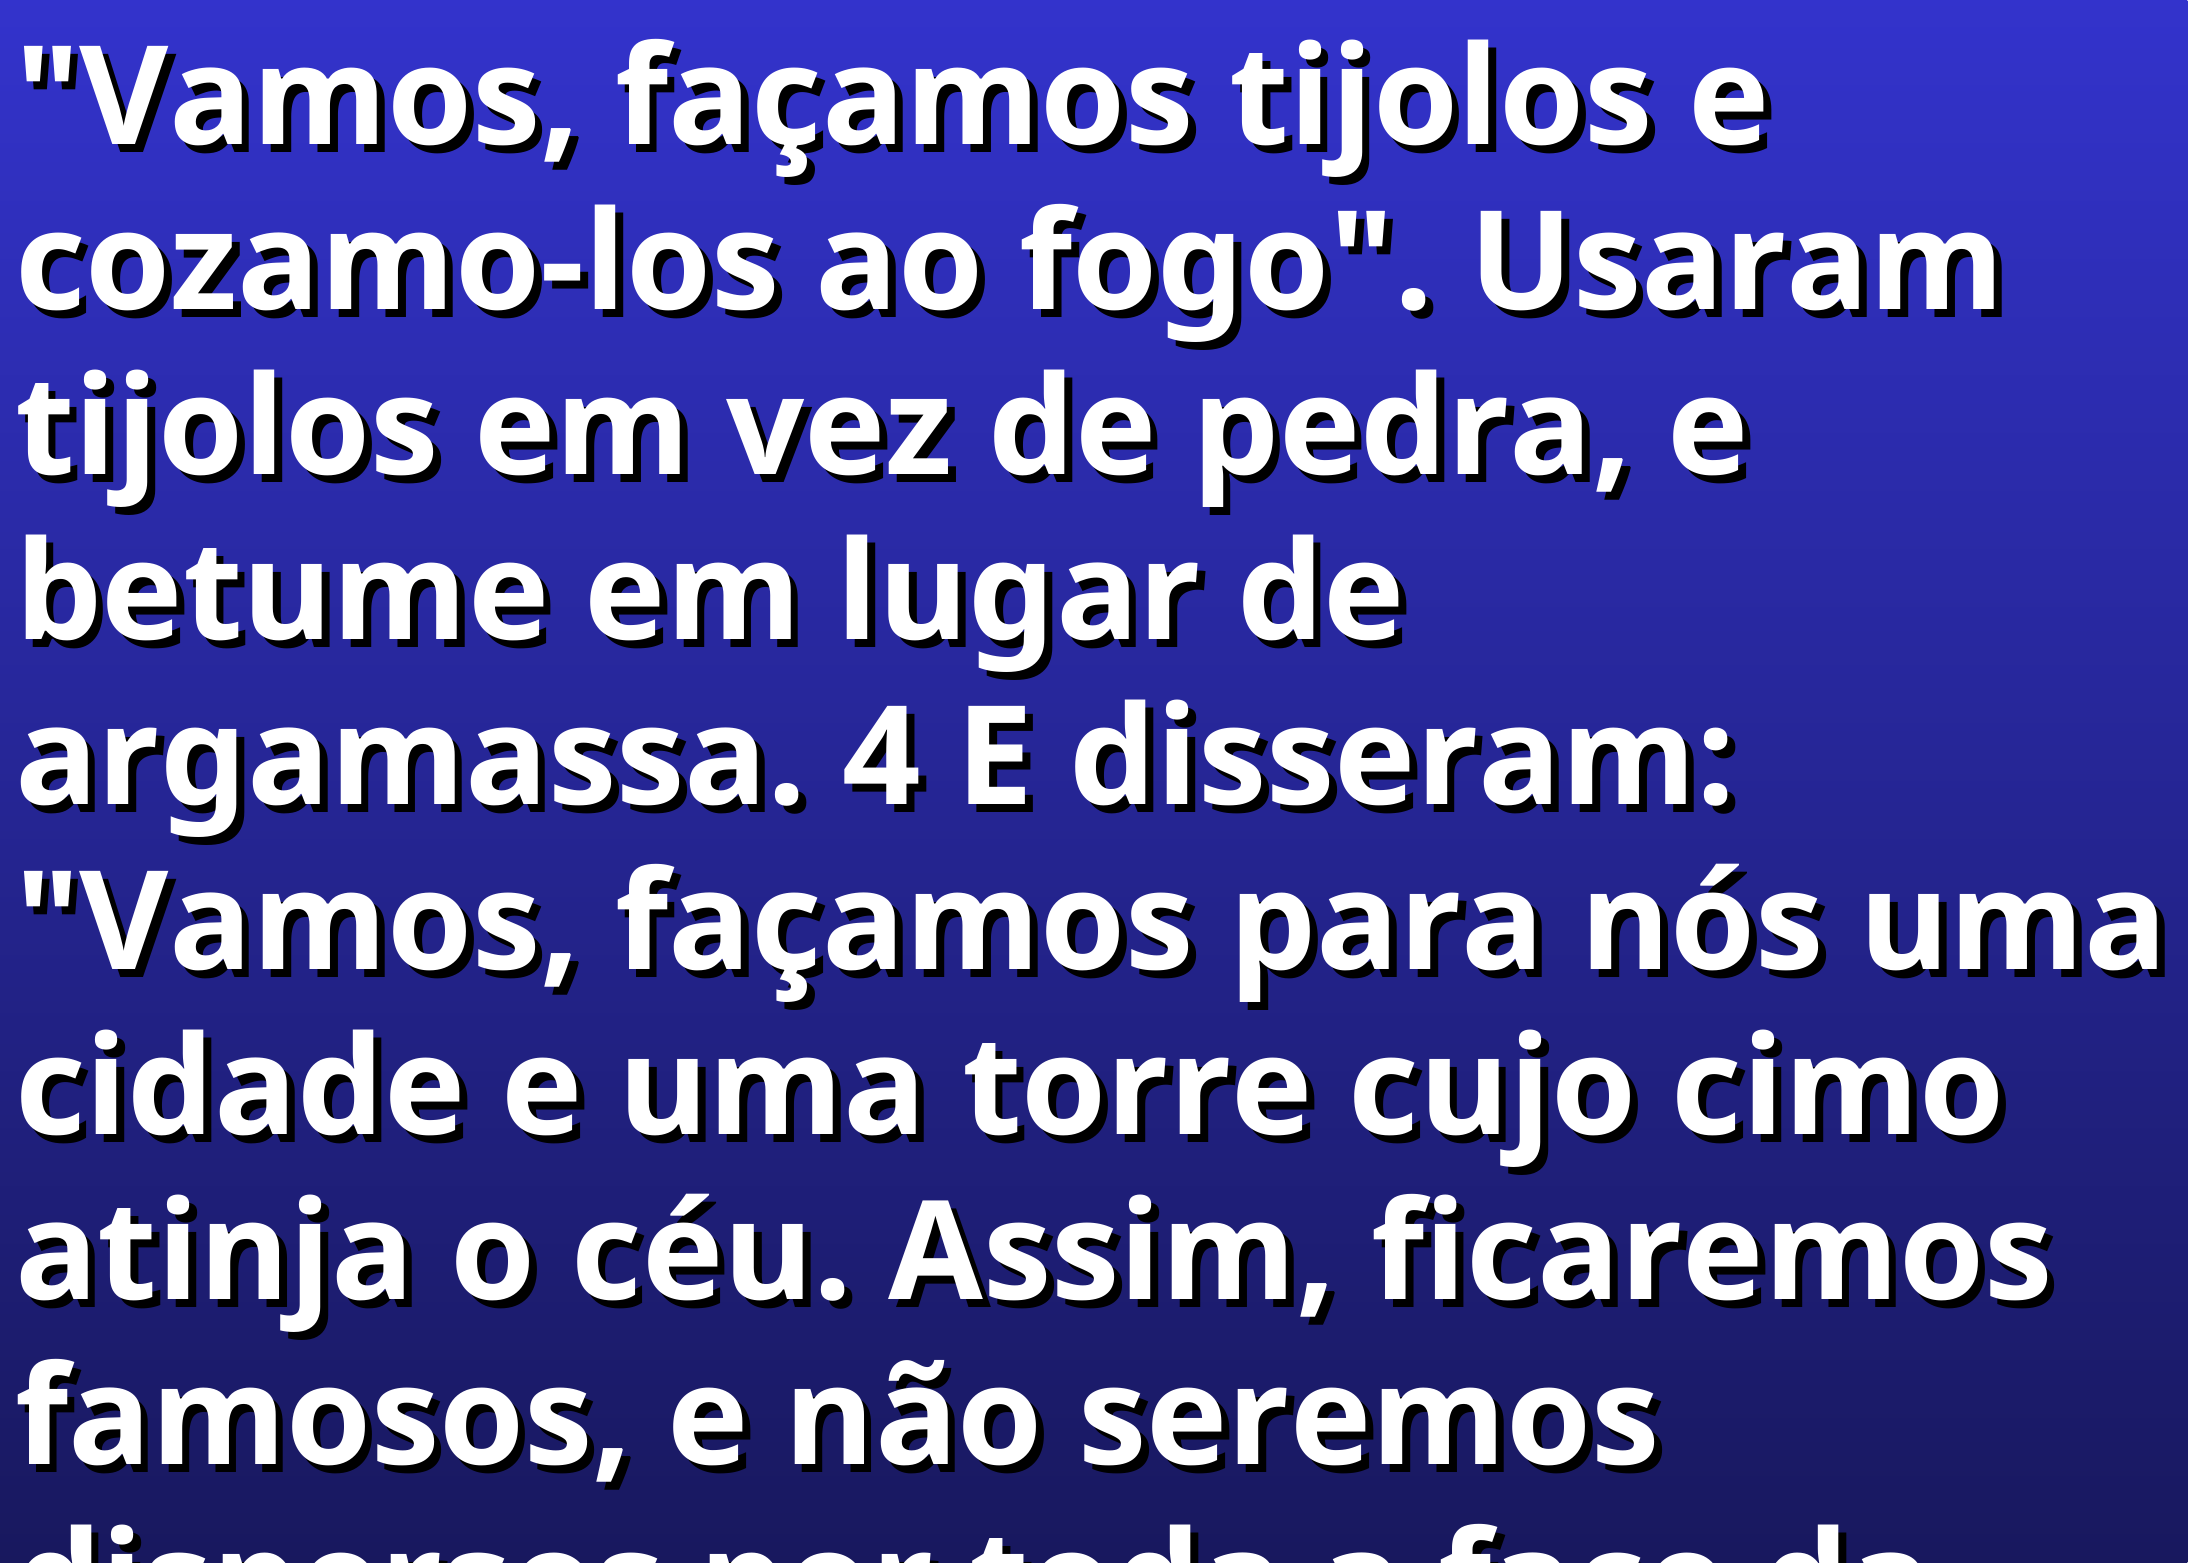

"Vamos, façamos tijolos e cozamo-los ao fogo". Usaram tijolos em vez de pedra, e betume em lugar de argamassa. 4 E disseram: "Vamos, façamos para nós uma cidade e uma torre cujo cimo atinja o céu. Assim, ficaremos famosos, e não seremos dispersos por toda a face da terra". 5 Então o Senhor desceu para ver a cidade e a torre que os homens estavam construindo. 6 E o Senhor disse: "Eis que eles são um só povo e falam uma só língua. E isso é apenas o começo de seus empreendimentos. Agora, nada os impedirá de fazer o que se propuseram. 7 Desçamos e confundamos a sua língua, de modo que não se entendam uns aos outros". 8 E o Senhor os dispersou daquele lugar por toda a superfície da terra, e eles cessaram de construir a cidade. 9 Por isso, foi chamada Babel, porque foi aí que o Senhor confundiu a linguagem de todo o mundo, e daí dispersou os homens por toda a terra.